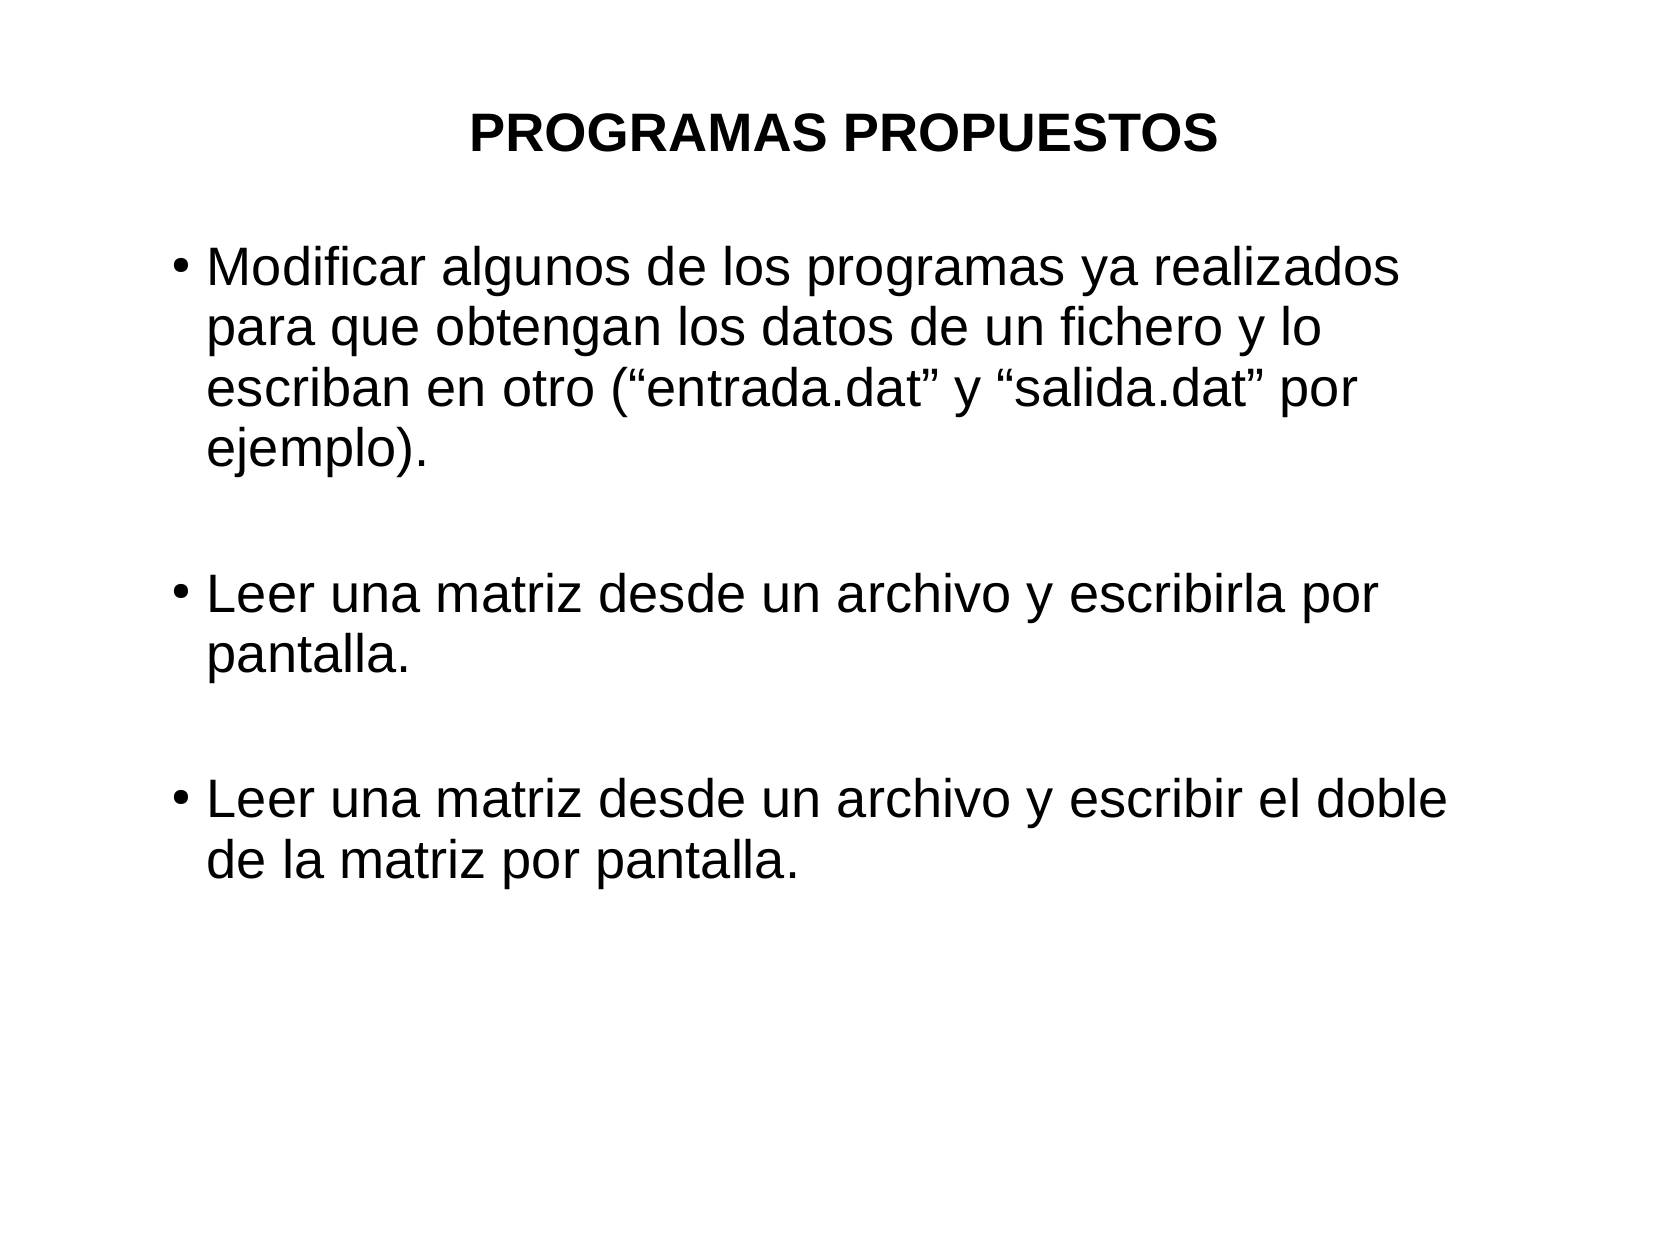

# PROGRAMAS PROPUESTOS
Modificar algunos de los programas ya realizados para que obtengan los datos de un fichero y lo escriban en otro (“entrada.dat” y “salida.dat” por ejemplo).
Leer una matriz desde un archivo y escribirla por pantalla.
Leer una matriz desde un archivo y escribir el doble de la matriz por pantalla.